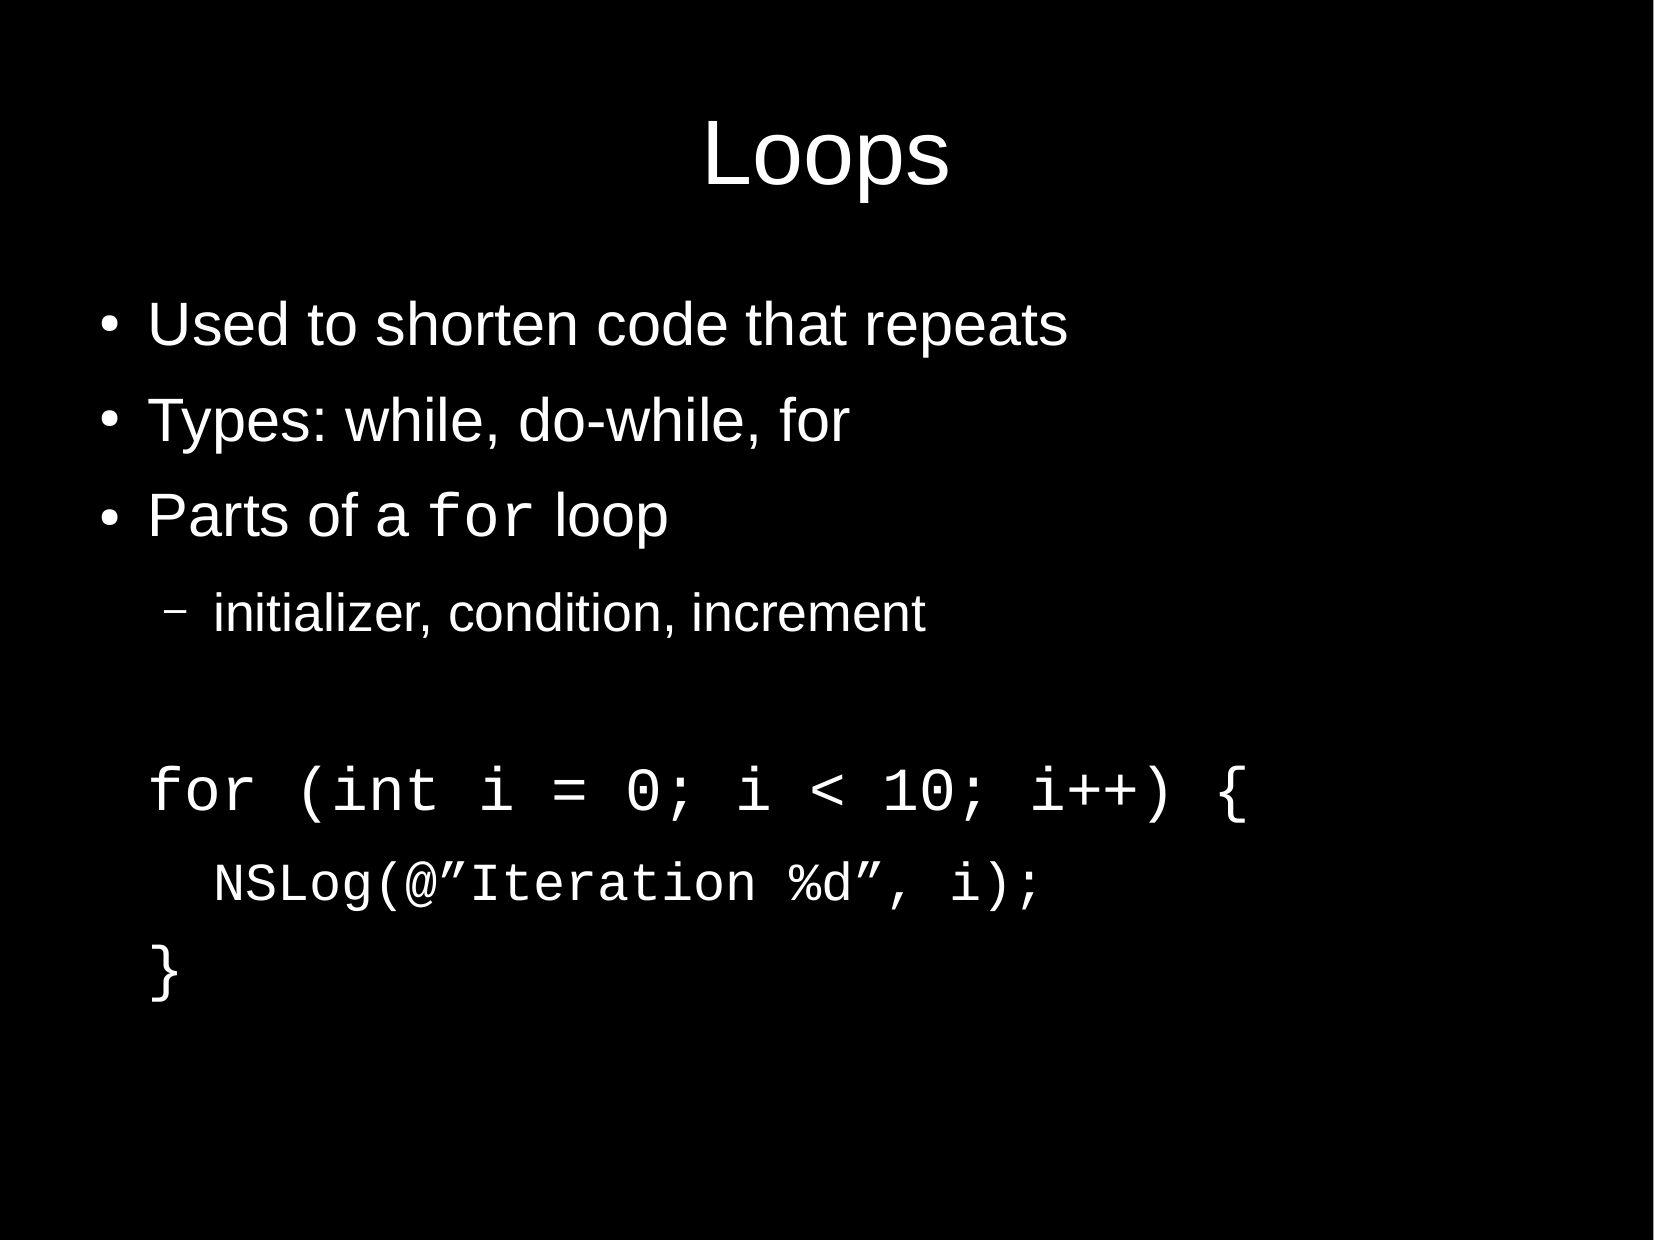

# Loops
Used to shorten code that repeats
Types: while, do-while, for
Parts of a for loop
initializer, condition, increment
for (int i = 0; i < 10; i++) {
NSLog(@”Iteration %d”, i);
}